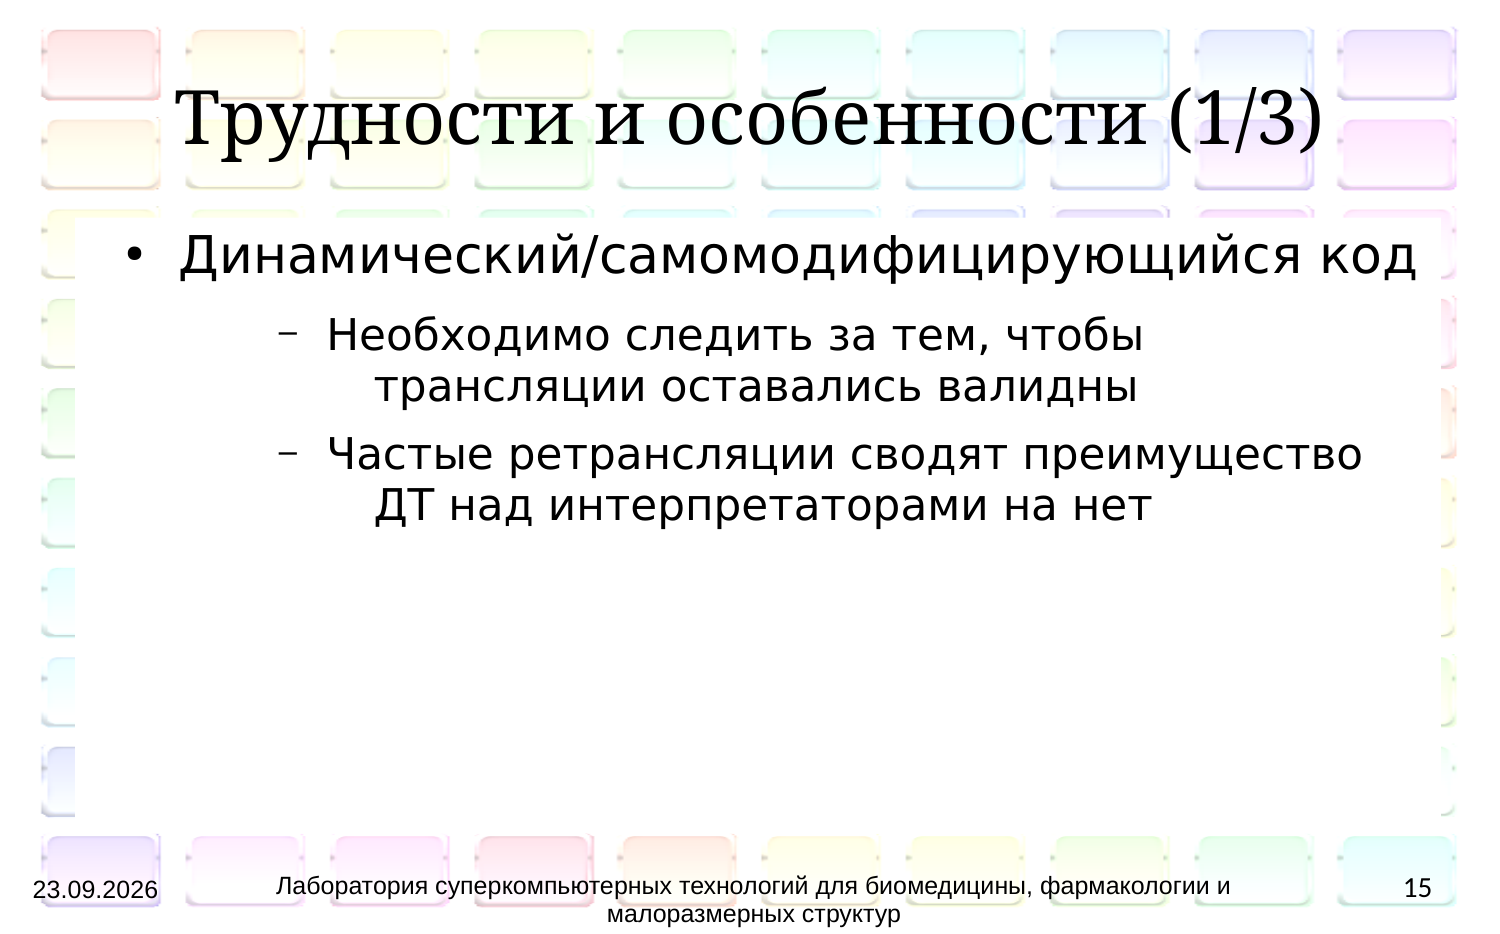

# Трудности и особенности (1/3)
Динамический/самомодифицирующийся код
Необходимо следить за тем, чтобы трансляции оставались валидны
Частые ретрансляции сводят преимущество ДТ над интерпретаторами на нет
Лаборатория суперкомпьютерных технологий для биомедицины, фармакологии и малоразмерных структур